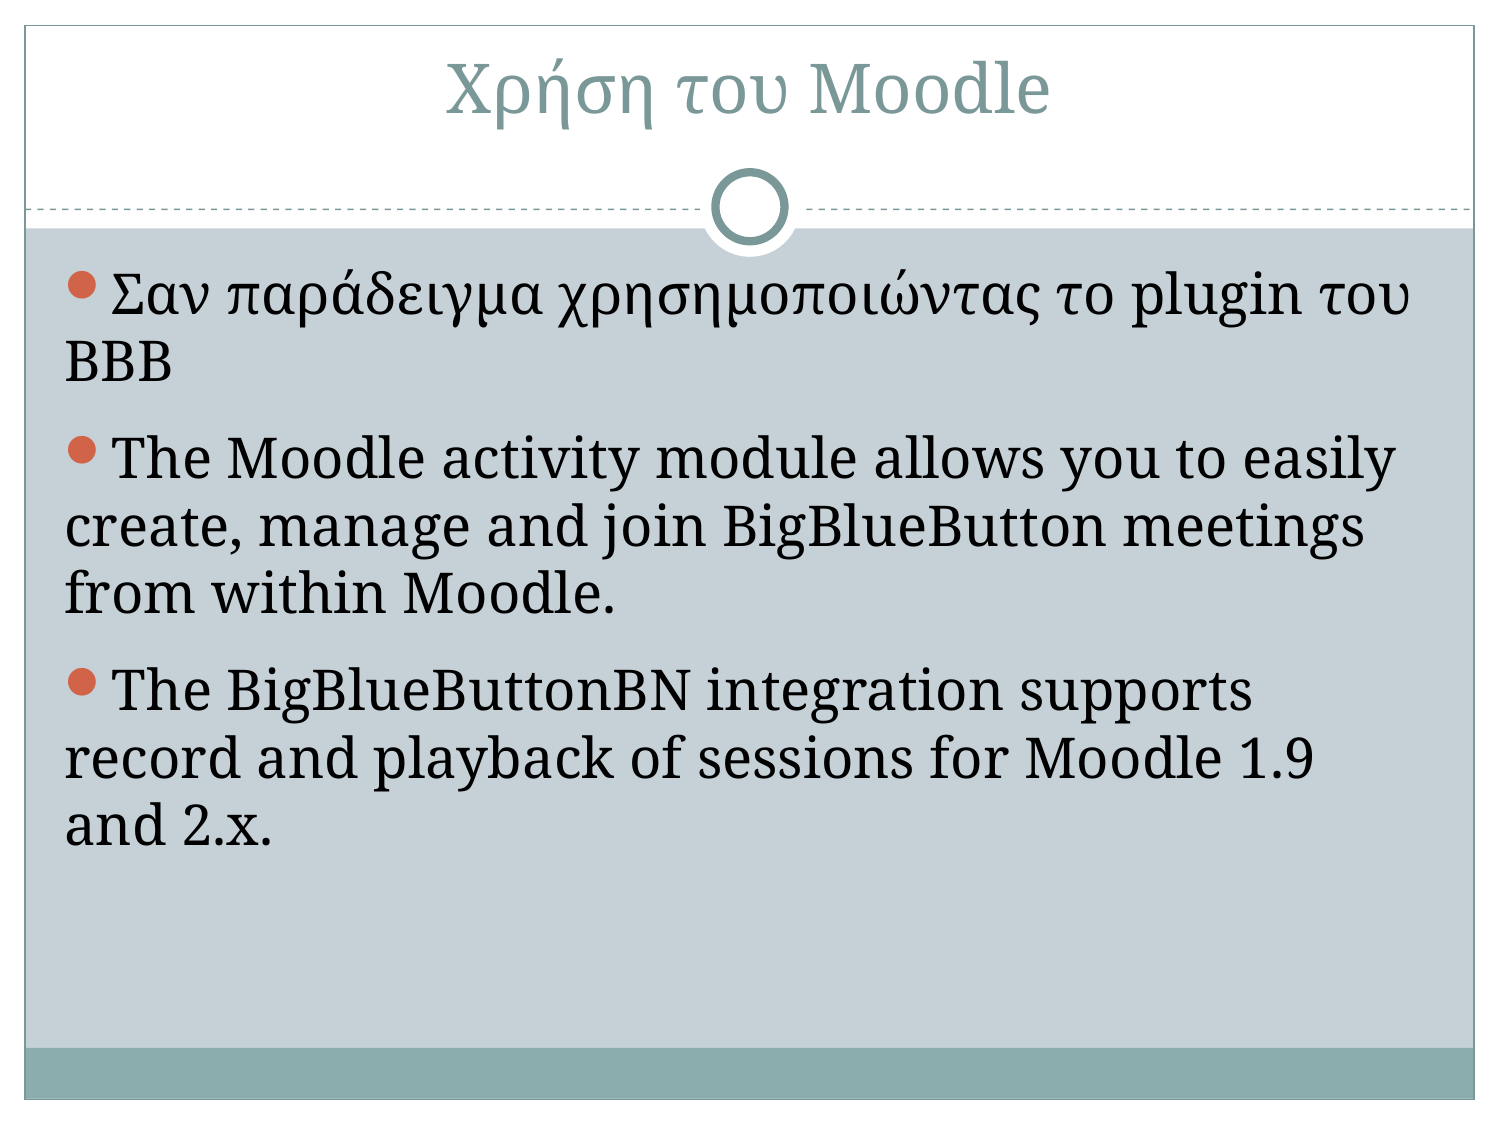

# Χρήση του Moodle
Σαν παράδειγμα χρησημοποιώντας το plugin του ΒΒΒ
The Moodle activity module allows you to easily create, manage and join BigBlueButton meetings from within Moodle.
The BigBlueButtonBN integration supports record and playback of sessions for Moodle 1.9 and 2.x.